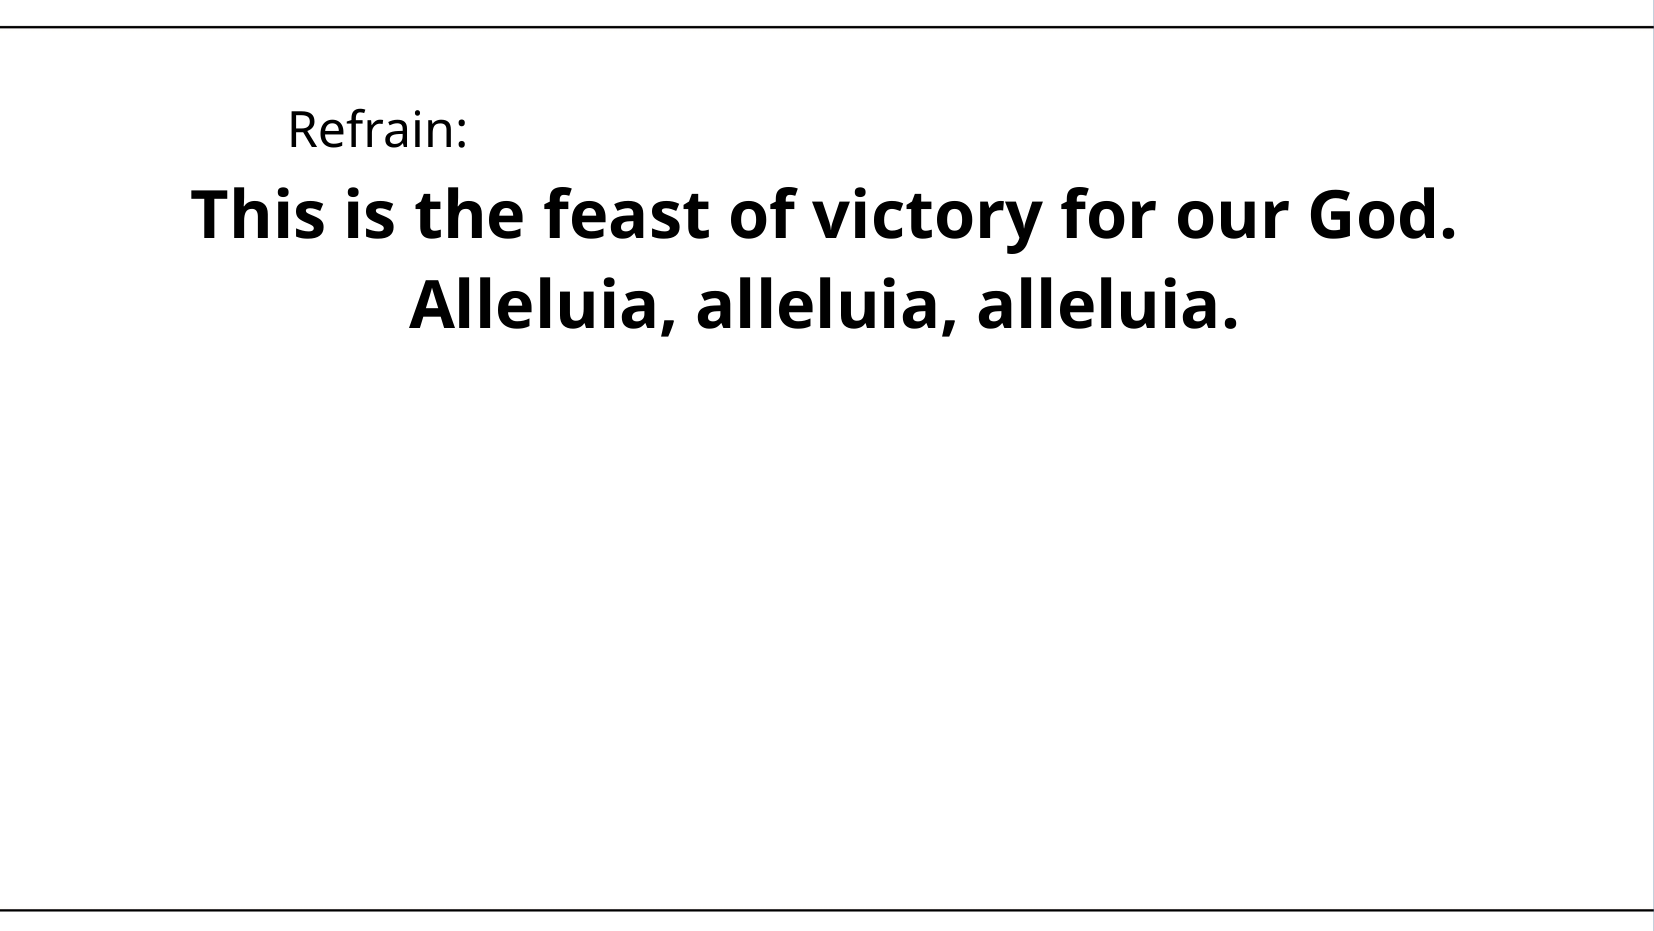

Refrain:
This is the feast of victory for our God.
Alleluia, alleluia, alleluia.